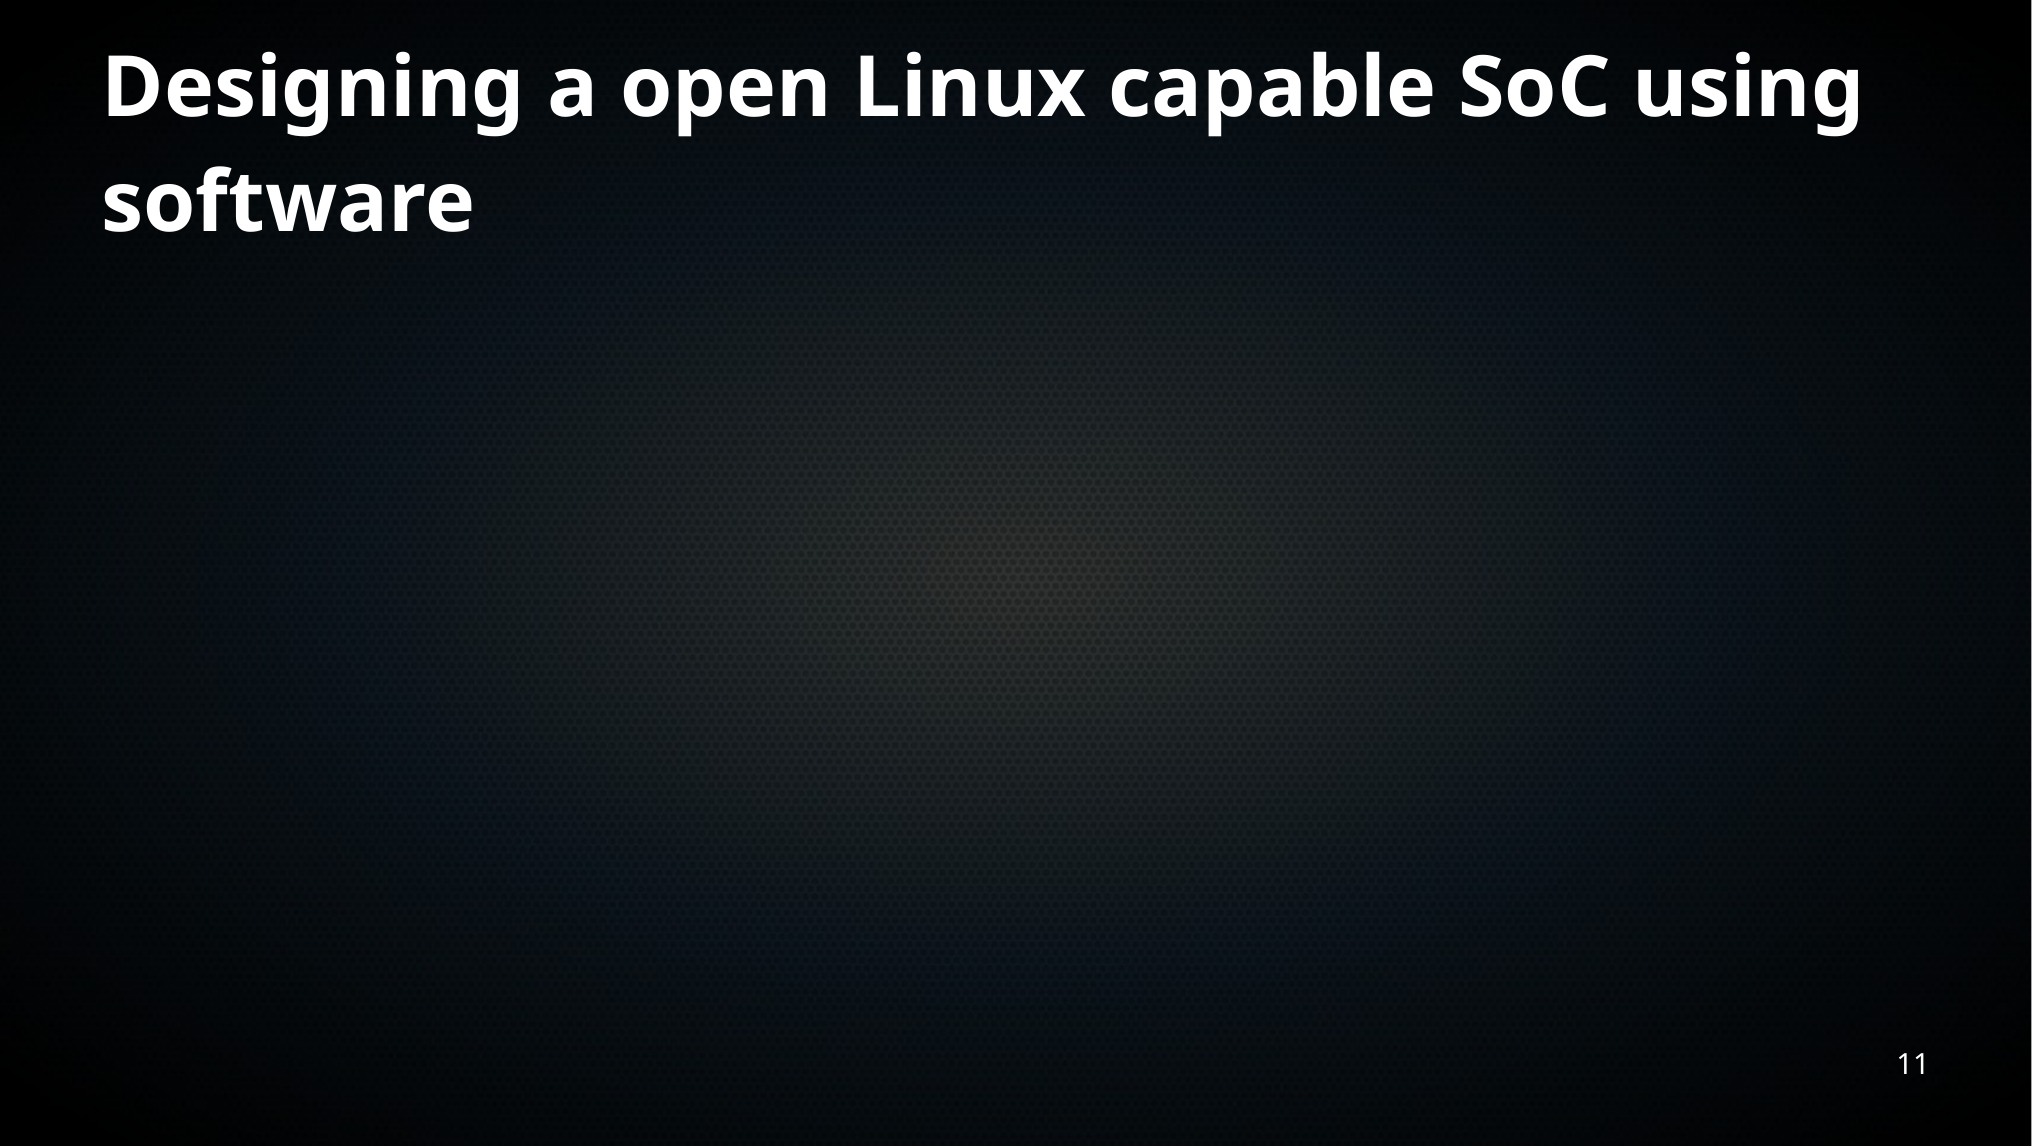

# Designing a open Linux capable SoC using software
1